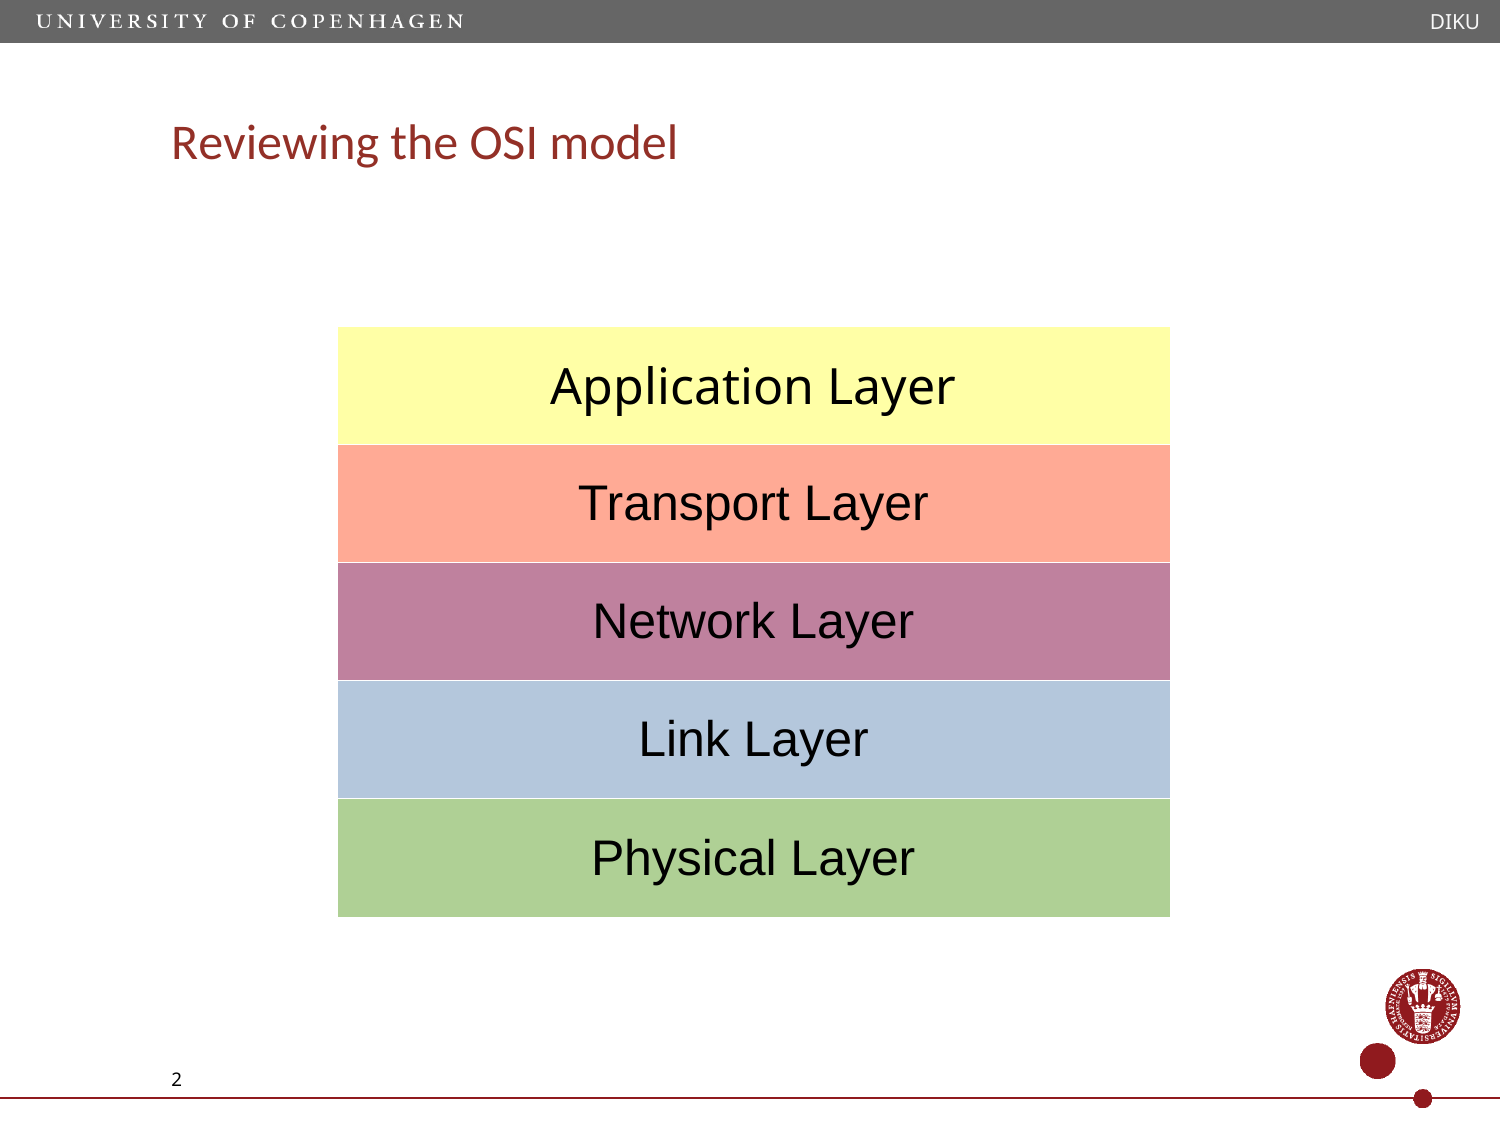

DIKU
Reviewing the OSI model
| Application Layer |
| --- |
| Transport Layer |
| Network Layer |
| Link Layer |
| Physical Layer |